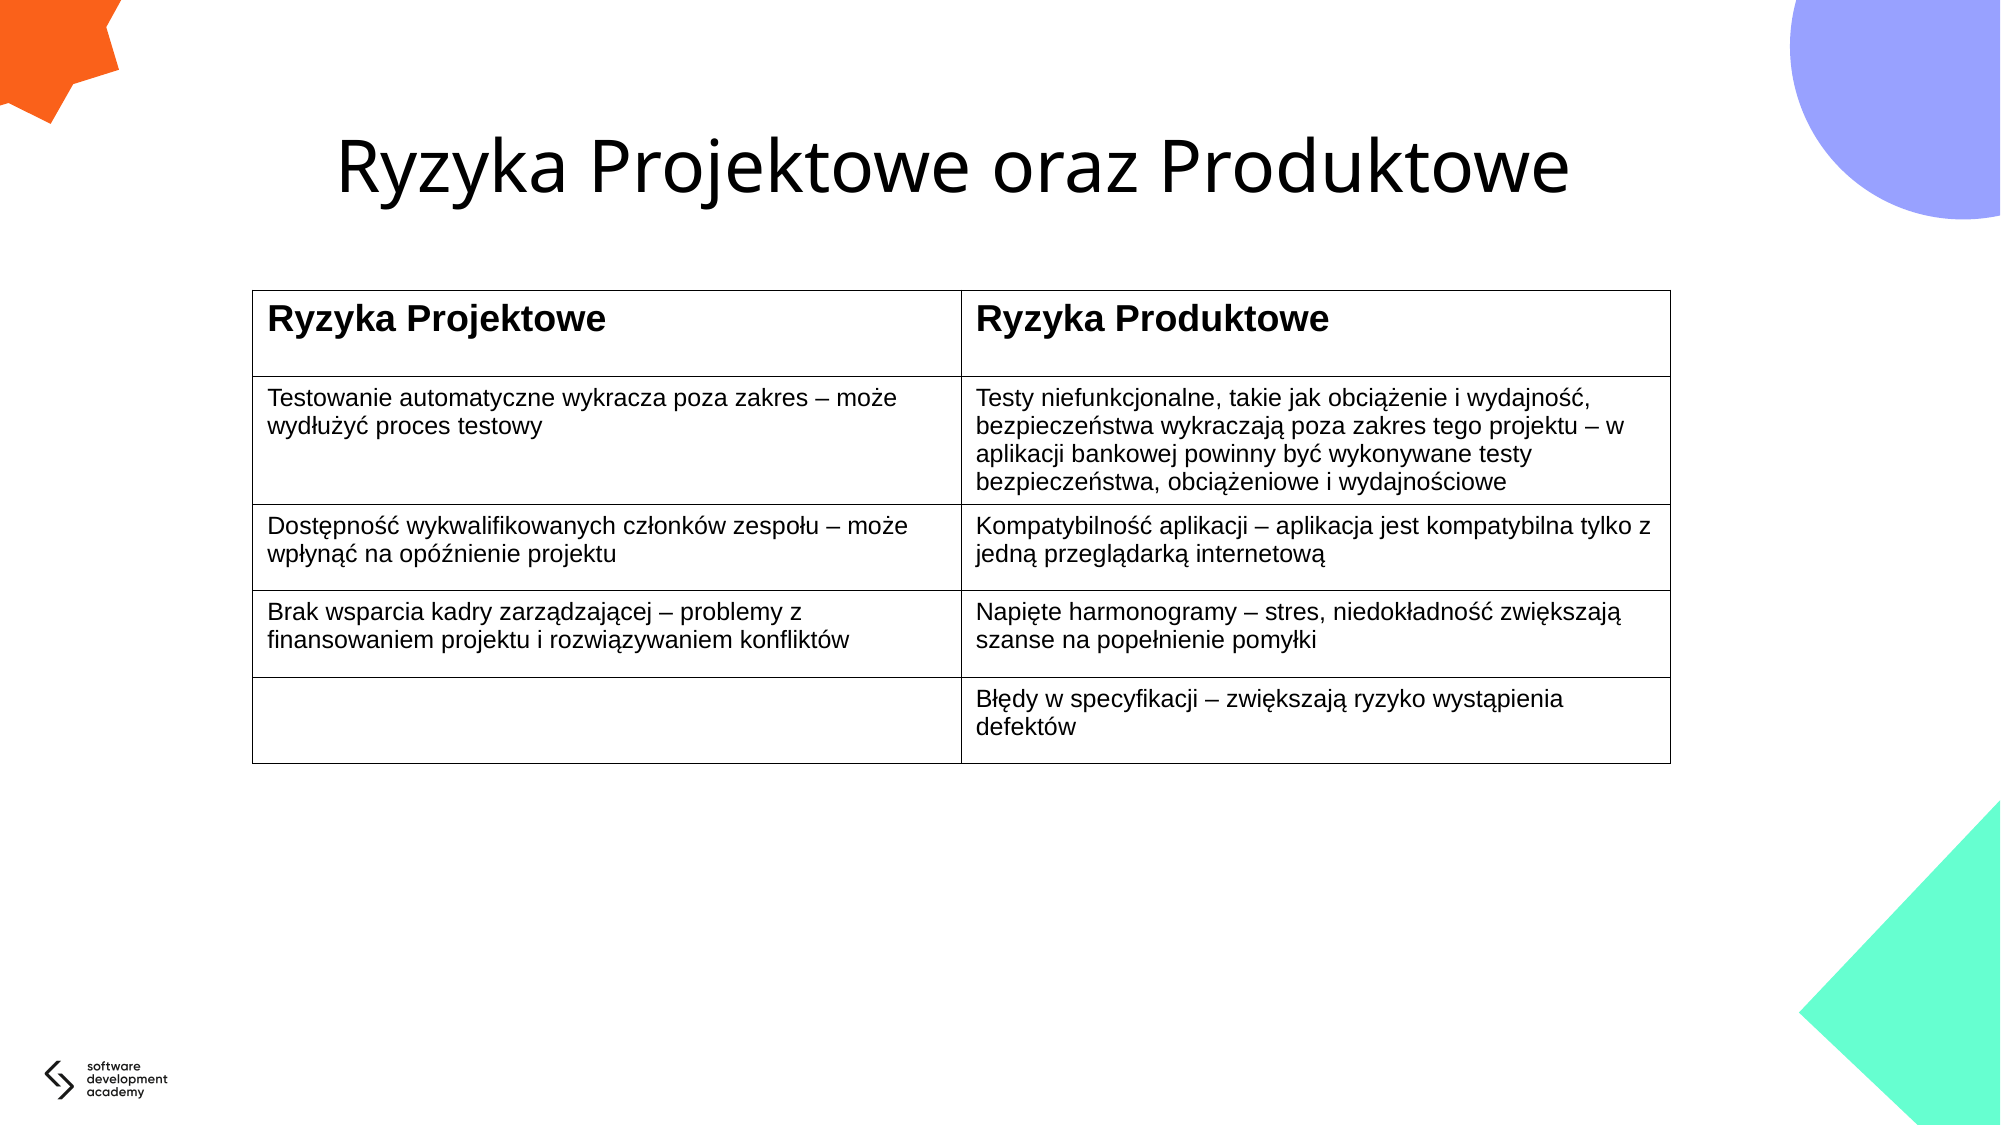

# Ryzyka Projektowe oraz Produktowe
| Ryzyka Projektowe | Ryzyka Produktowe |
| --- | --- |
| Testowanie automatyczne wykracza poza zakres – może wydłużyć proces testowy | Testy niefunkcjonalne, takie jak obciążenie i wydajność, bezpieczeństwa wykraczają poza zakres tego projektu – w aplikacji bankowej powinny być wykonywane testy bezpieczeństwa, obciążeniowe i wydajnościowe |
| Dostępność wykwalifikowanych członków zespołu – może wpłynąć na opóźnienie projektu | Kompatybilność aplikacji – aplikacja jest kompatybilna tylko z jedną przeglądarką internetową |
| Brak wsparcia kadry zarządzającej – problemy z finansowaniem projektu i rozwiązywaniem konfliktów | Napięte harmonogramy – stres, niedokładność zwiększają szanse na popełnienie pomyłki |
| | Błędy w specyfikacji – zwiększają ryzyko wystąpienia defektów |